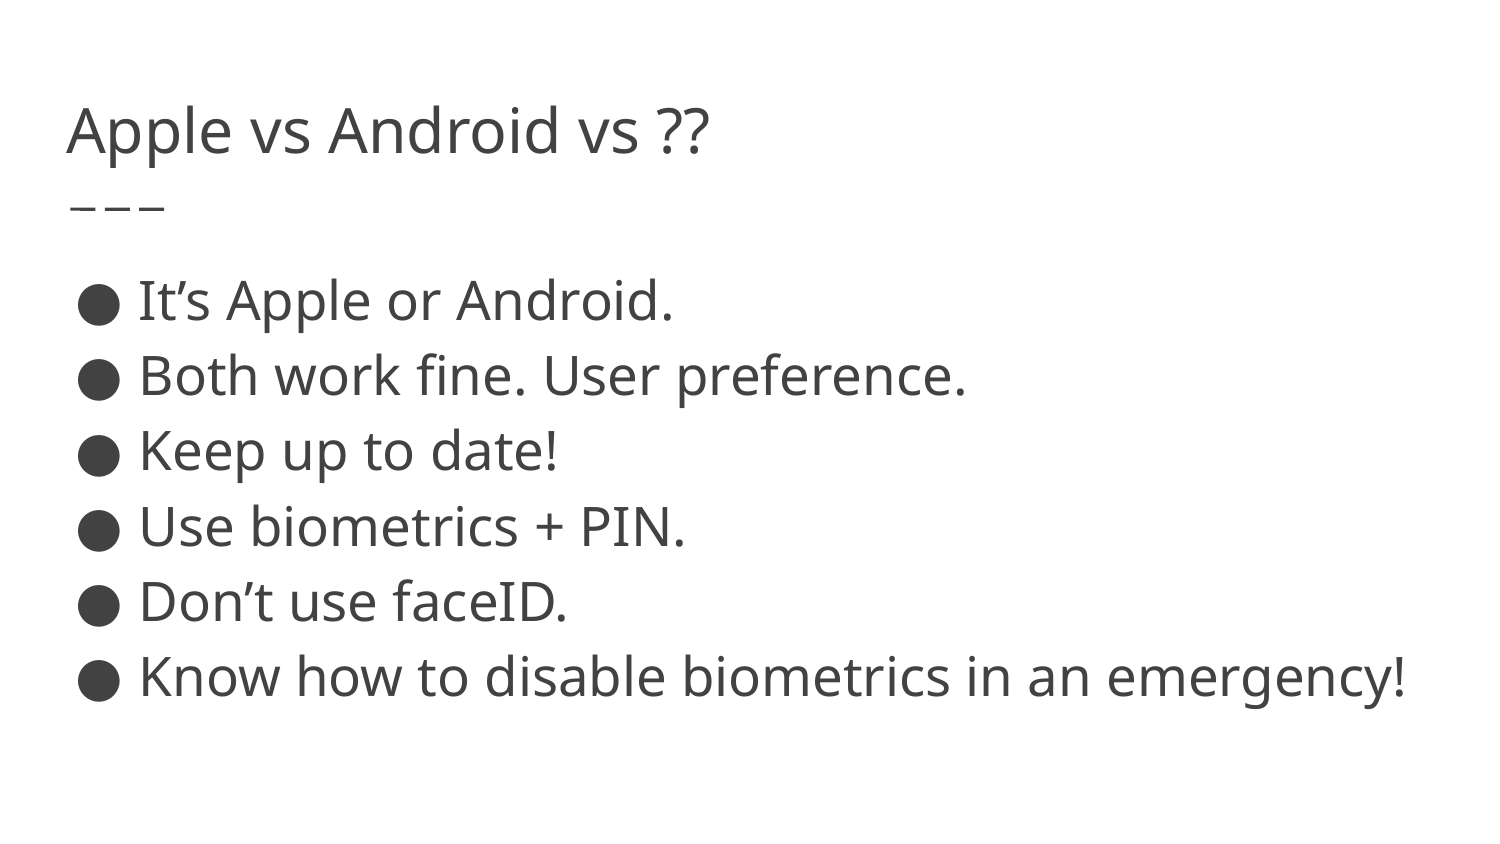

# Apple vs Android vs ??
It’s Apple or Android.
Both work fine. User preference.
Keep up to date!
Use biometrics + PIN.
Don’t use faceID.
Know how to disable biometrics in an emergency!